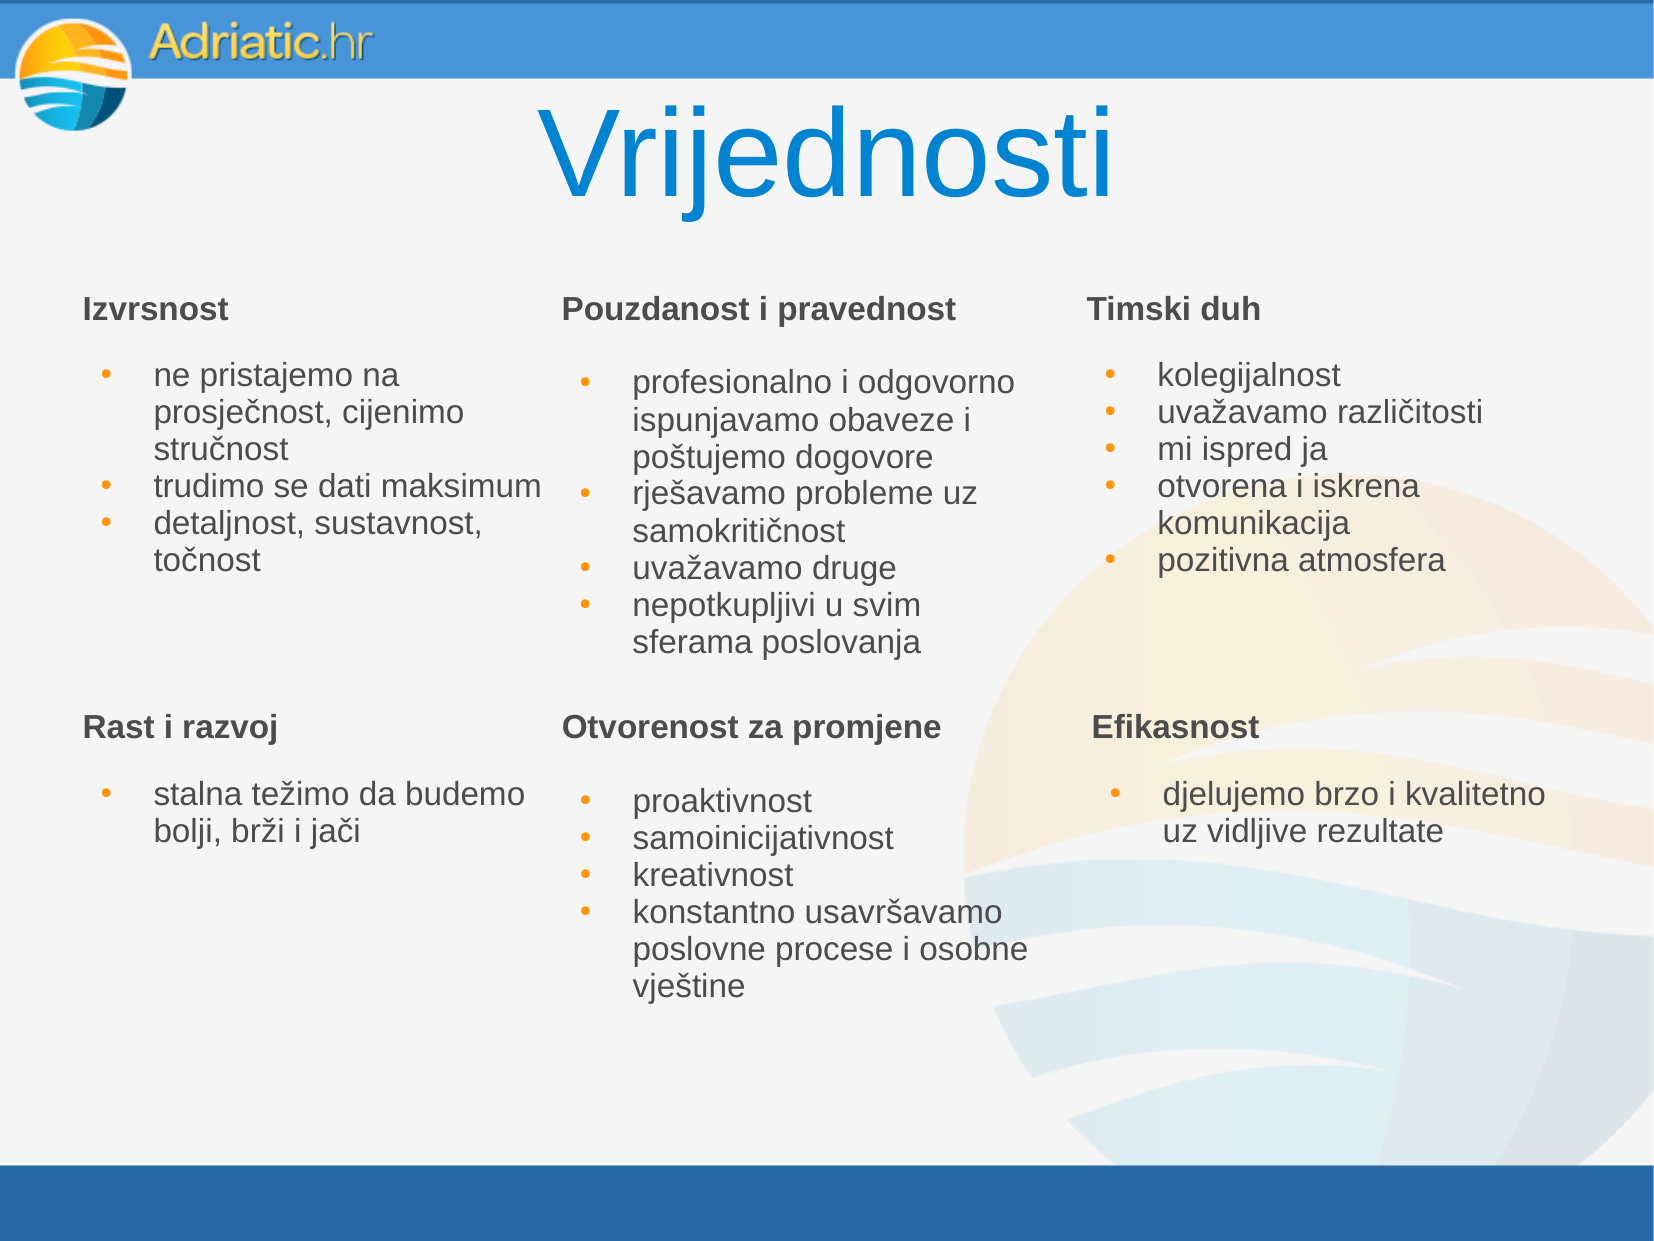

# Vrijednosti
Pouzdanost i pravednost
profesionalno i odgovorno ispunjavamo obaveze i poštujemo dogovore
rješavamo probleme uz samokritičnost
uvažavamo druge
nepotkupljivi u svim sferama poslovanja
Timski duh
kolegijalnost
uvažavamo različitosti
mi ispred ja
otvorena i iskrena komunikacija
pozitivna atmosfera
Izvrsnost
ne pristajemo na prosječnost, cijenimo stručnost
trudimo se dati maksimum
detaljnost, sustavnost, točnost
Rast i razvoj
stalna težimo da budemo bolji, brži i jači
Otvorenost za promjene
proaktivnost
samoinicijativnost
kreativnost
konstantno usavršavamo poslovne procese i osobne vještine
Efikasnost
djelujemo brzo i kvalitetno uz vidljive rezultate